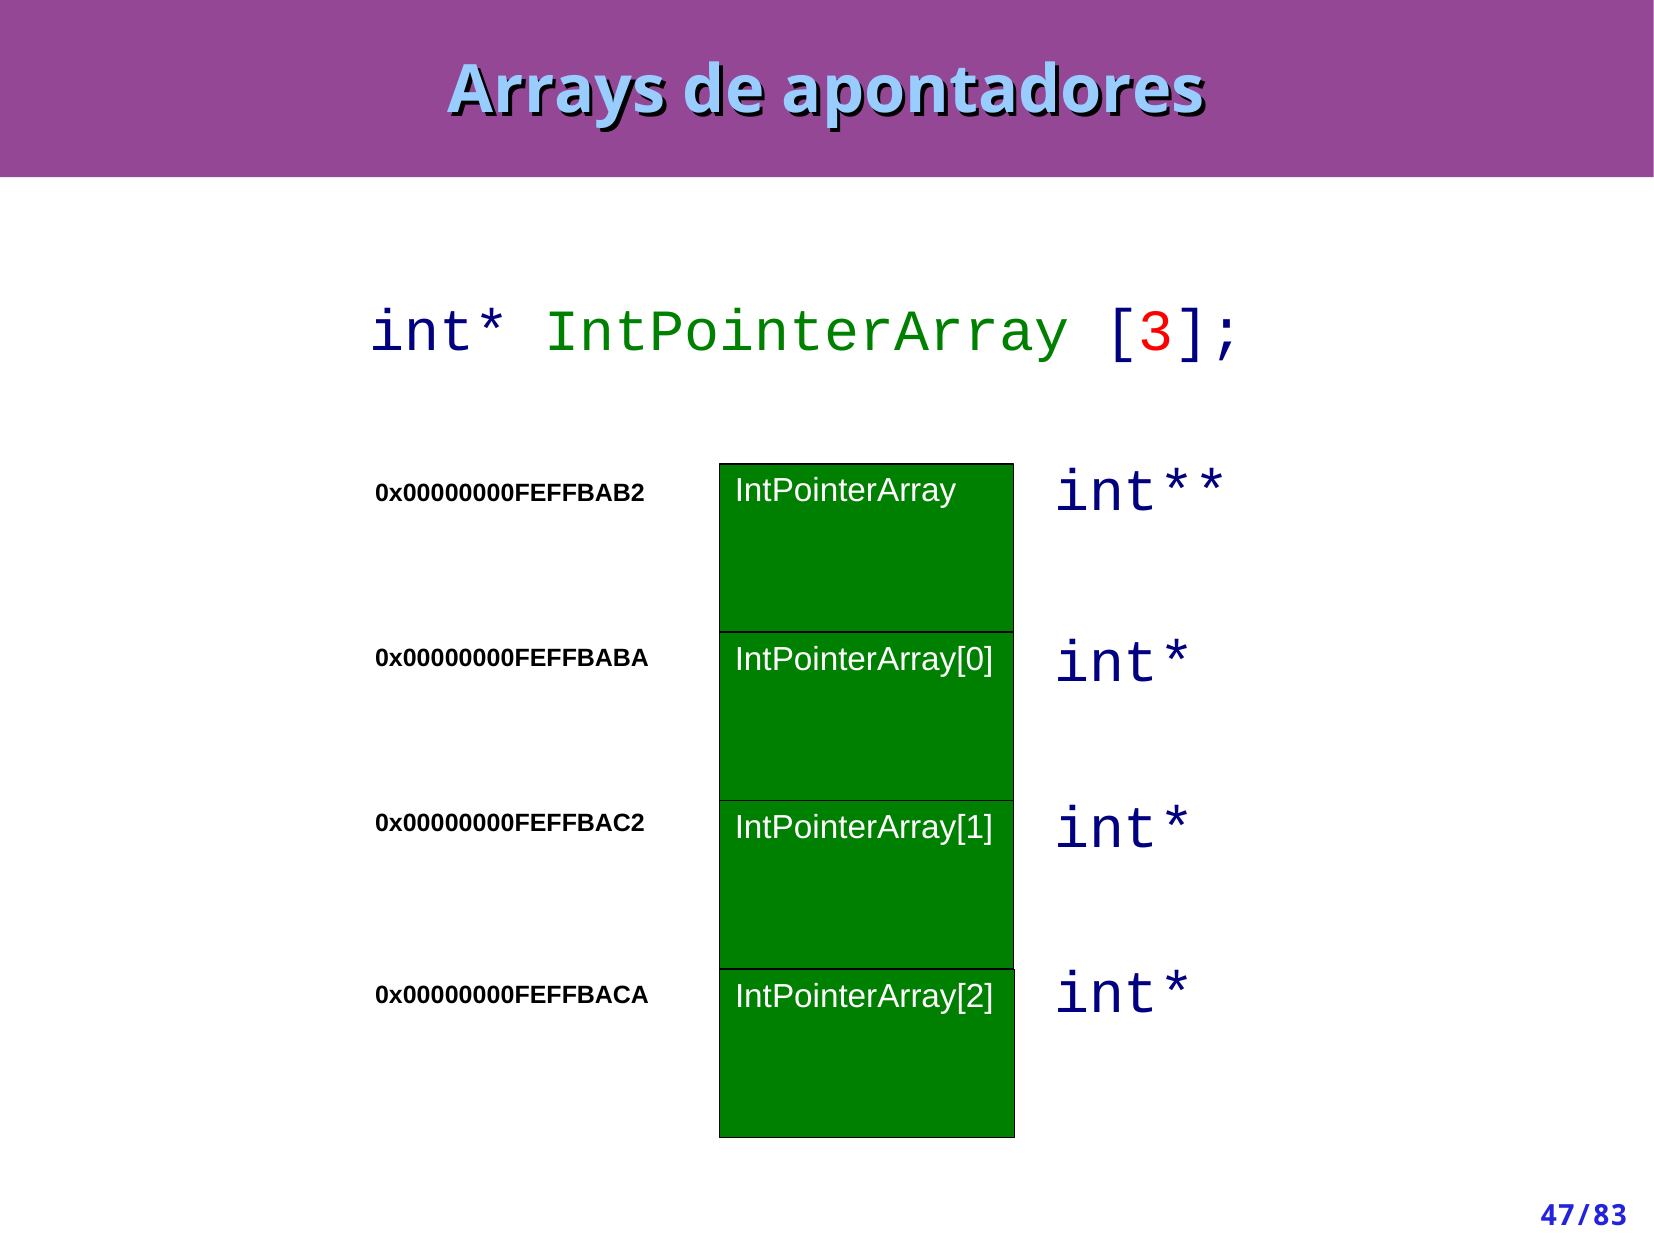

# Arrays de apontadores
int* IntPointerArray [3];
int**
IntPointerArray
0x00000000FEFFBAB2
int*
IntPointerArray[0]
0x00000000FEFFBABA
int*
IntPointerArray[1]
0x00000000FEFFBAC2
int*
IntPointerArray[2]
0x00000000FEFFBACA
47